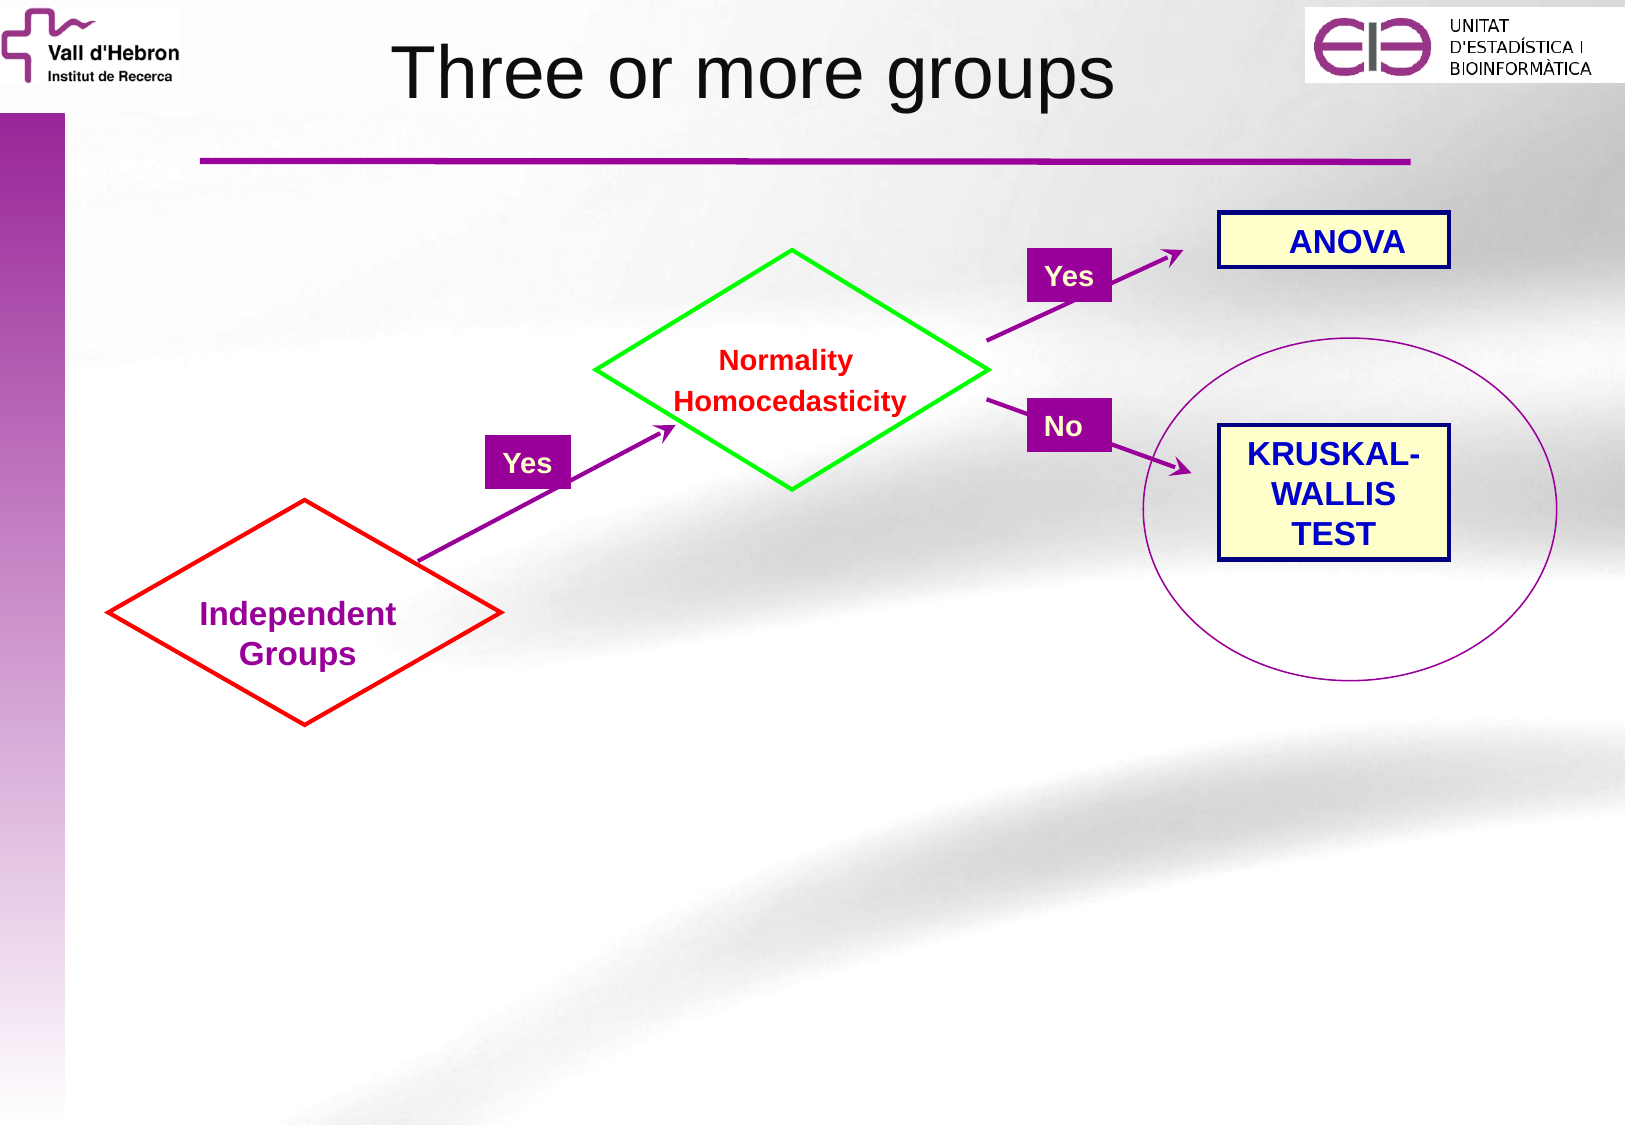

Three or more groups
 ANOVA
Normality
Homocedasticity
Yes
No
Yes
KRUSKAL- WALLIS TEST
Independent Groups